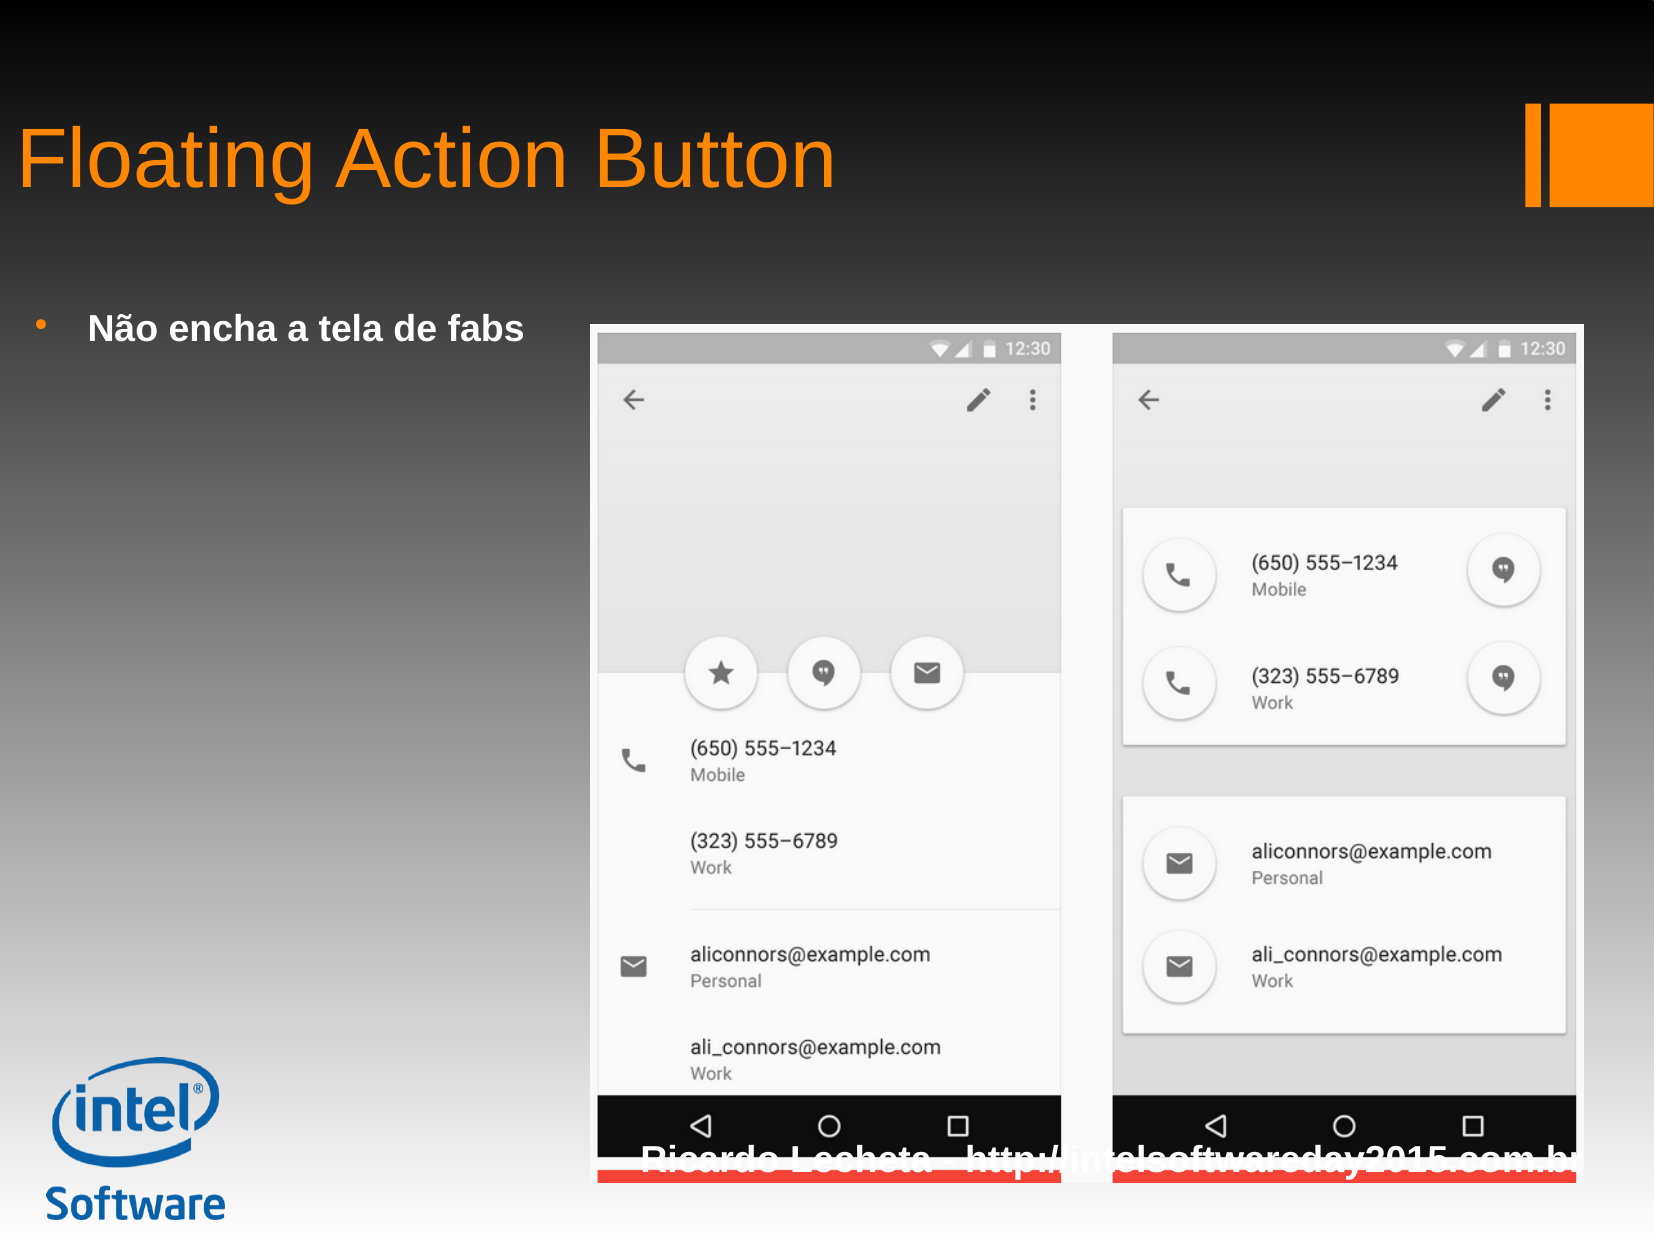

# Floating Action Button
Não encha a tela de fabs
Ricardo Lecheta - http://intelsoftwareday2015.com.br